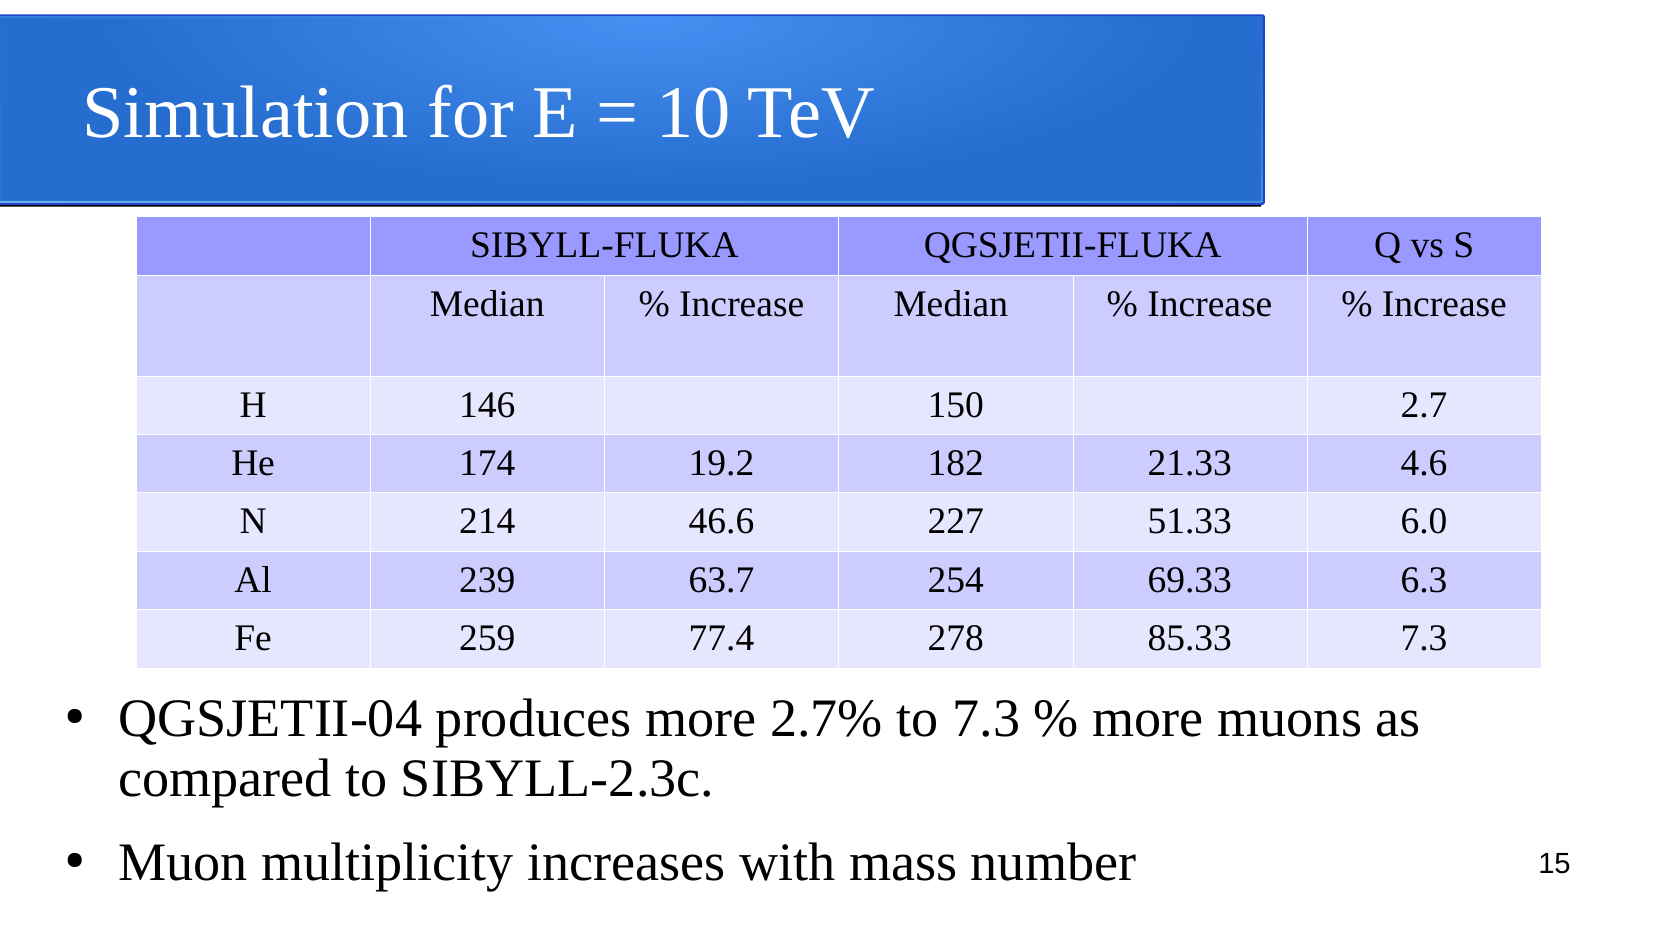

# Simulation for E = 10 TeV
| | SIBYLL-FLUKA | | QGSJETII-FLUKA | | Q vs S |
| --- | --- | --- | --- | --- | --- |
| | Median | % Increase | Median | % Increase | % Increase |
| H | 146 | | 150 | | 2.7 |
| He | 174 | 19.2 | 182 | 21.33 | 4.6 |
| N | 214 | 46.6 | 227 | 51.33 | 6.0 |
| Al | 239 | 63.7 | 254 | 69.33 | 6.3 |
| Fe | 259 | 77.4 | 278 | 85.33 | 7.3 |
QGSJETII-04 produces more 2.7% to 7.3 % more muons as compared to SIBYLL-2.3c.
Muon multiplicity increases with mass number